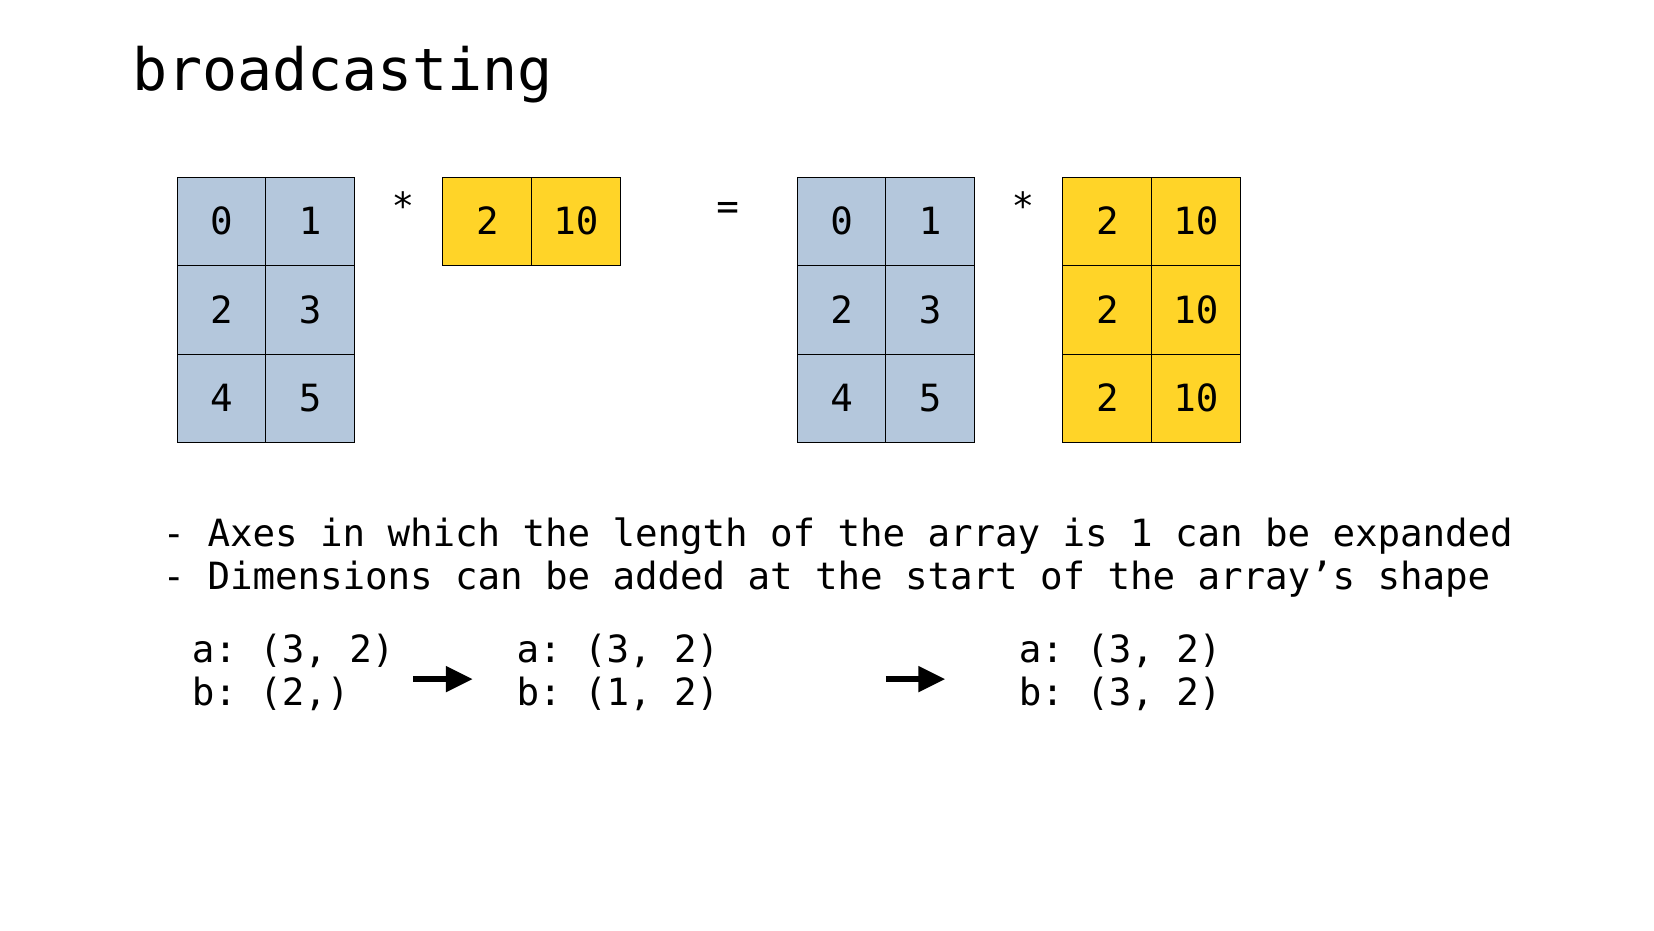

broadcasting
0
1
 *
2
10
0
1
 *
2
10
 =
2
3
2
3
2
10
4
5
4
5
2
10
- Axes in which the length of the array is 1 can be expanded
- Dimensions can be added at the start of the array’s shape
a: (3, 2)
b: (2,)
a: (3, 2)
b: (1, 2)
a: (3, 2)
b: (3, 2)